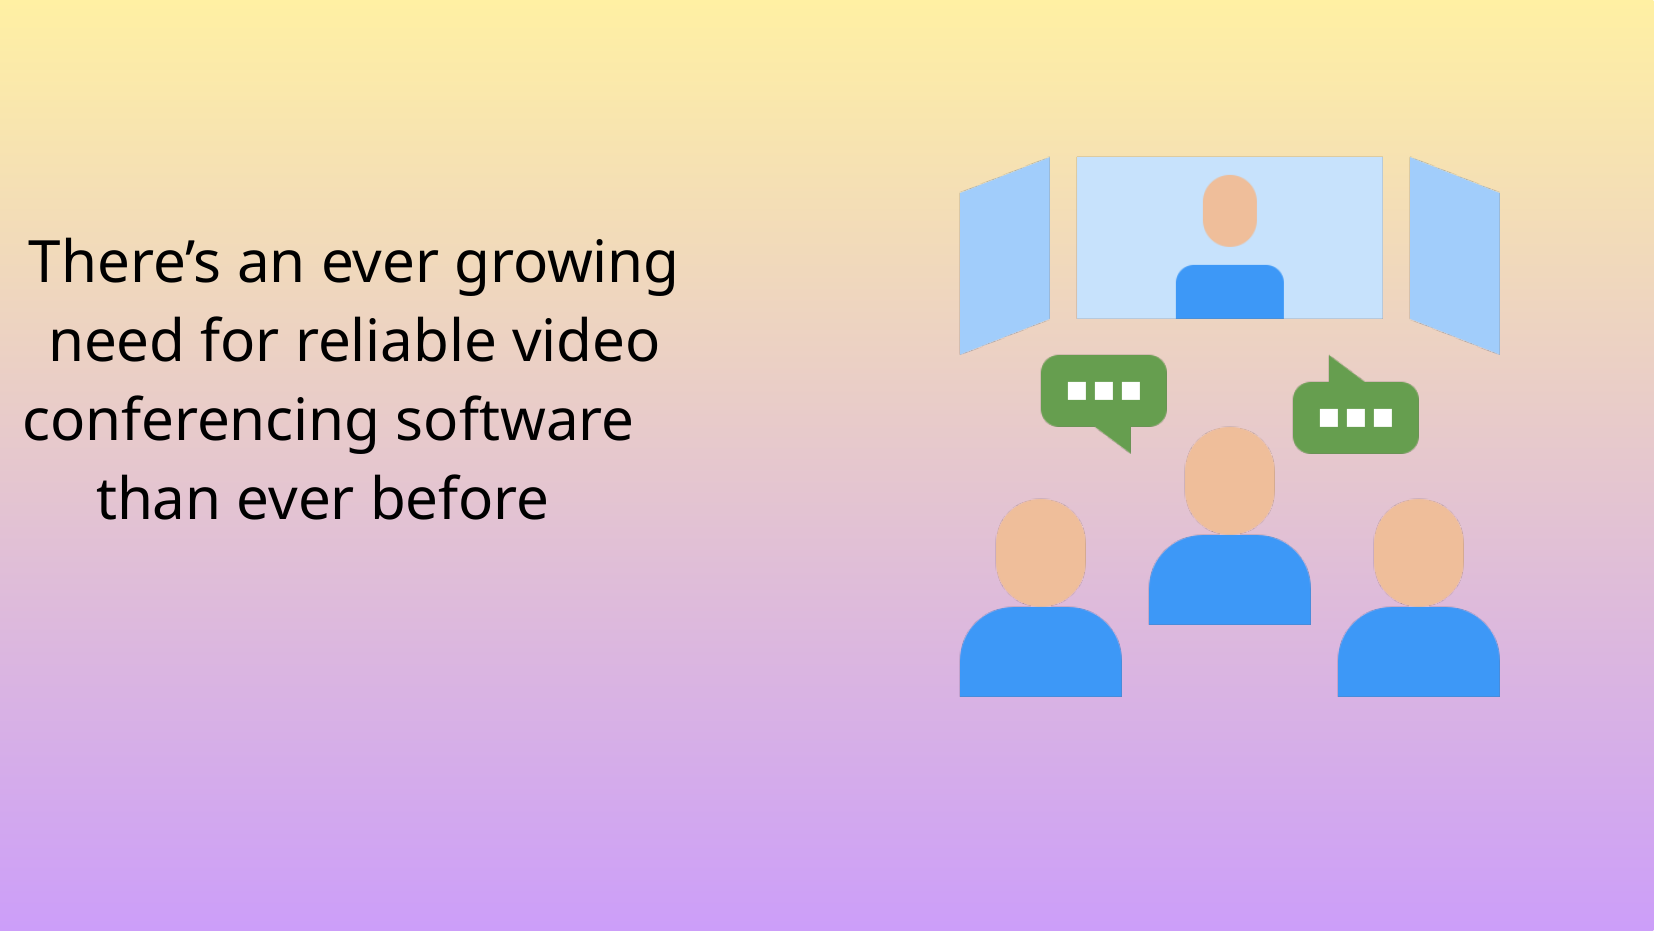

There’s an ever growing need for reliable video conferencing software 	than ever before